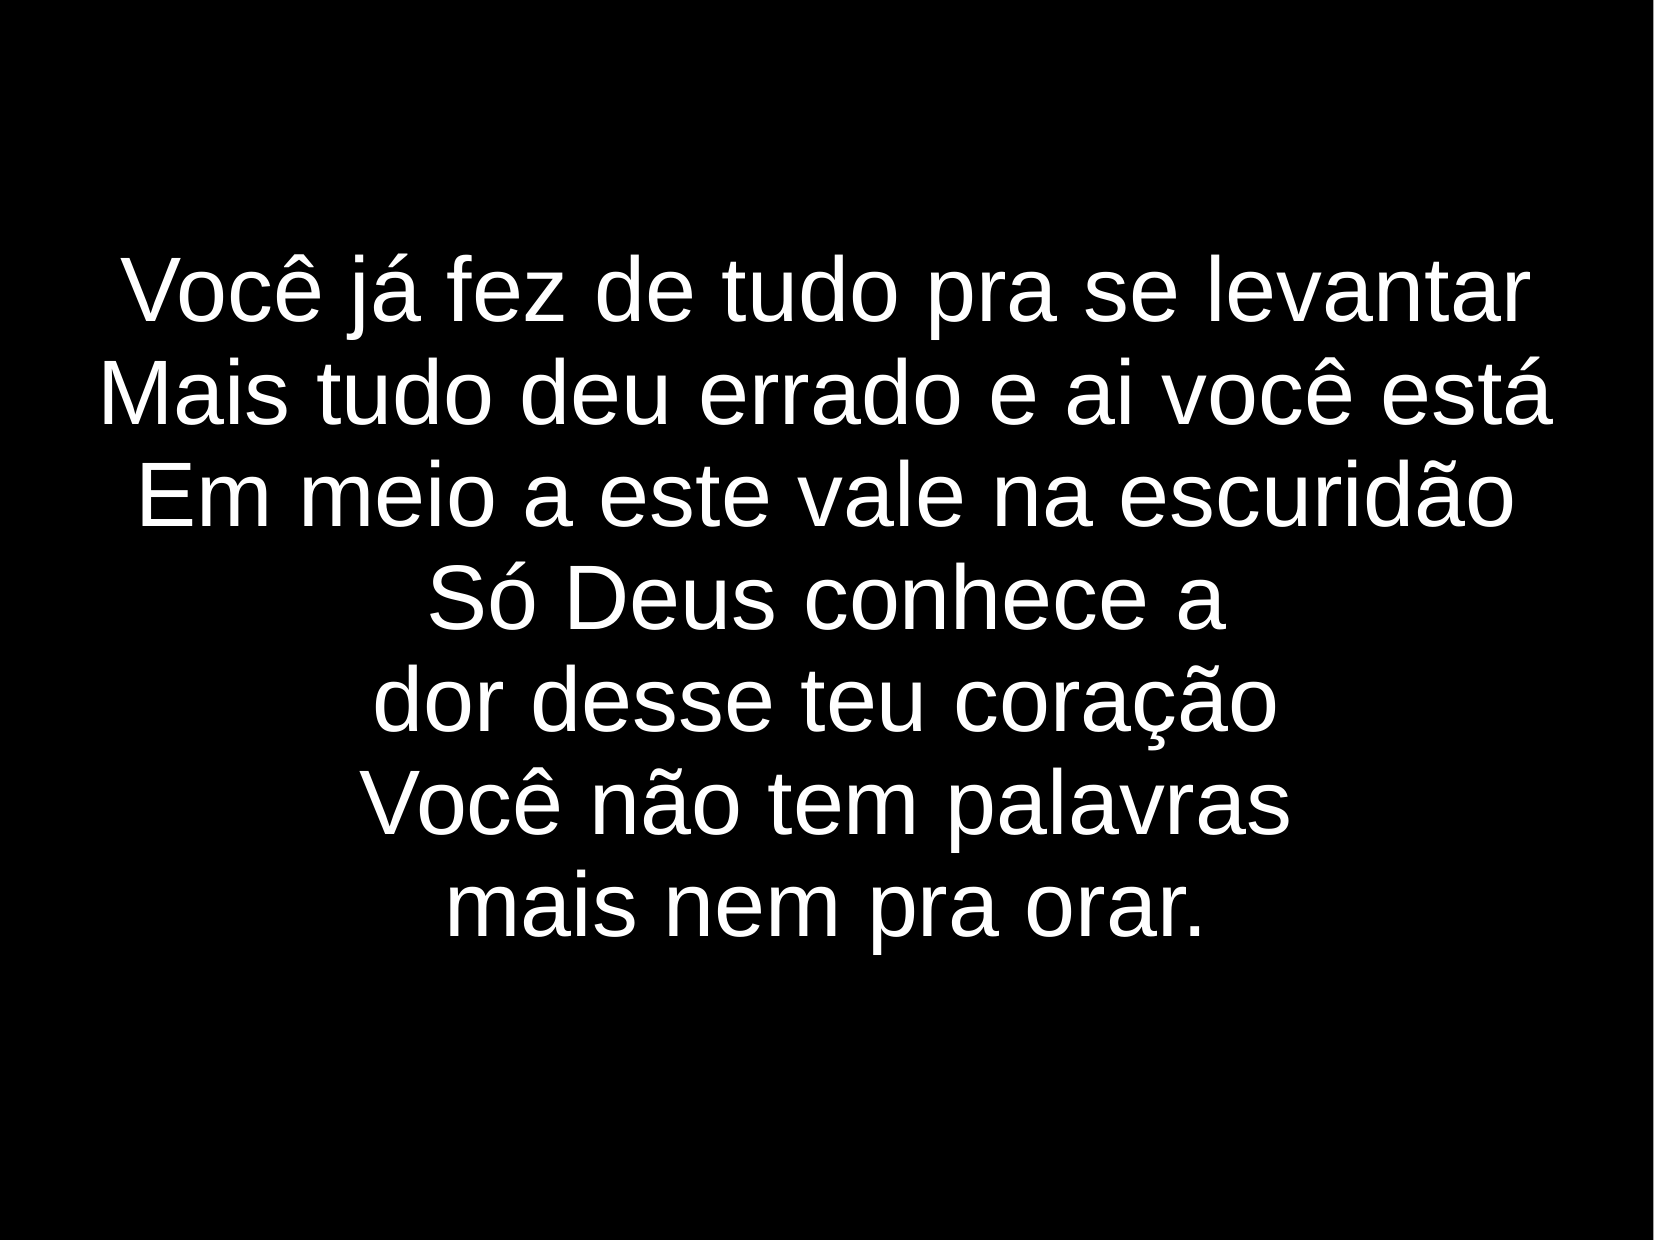

# Você já fez de tudo pra se levantar
Mais tudo deu errado e ai você está
Em meio a este vale na escuridão
Só Deus conhece a
dor desse teu coração
Você não tem palavras
mais nem pra orar.